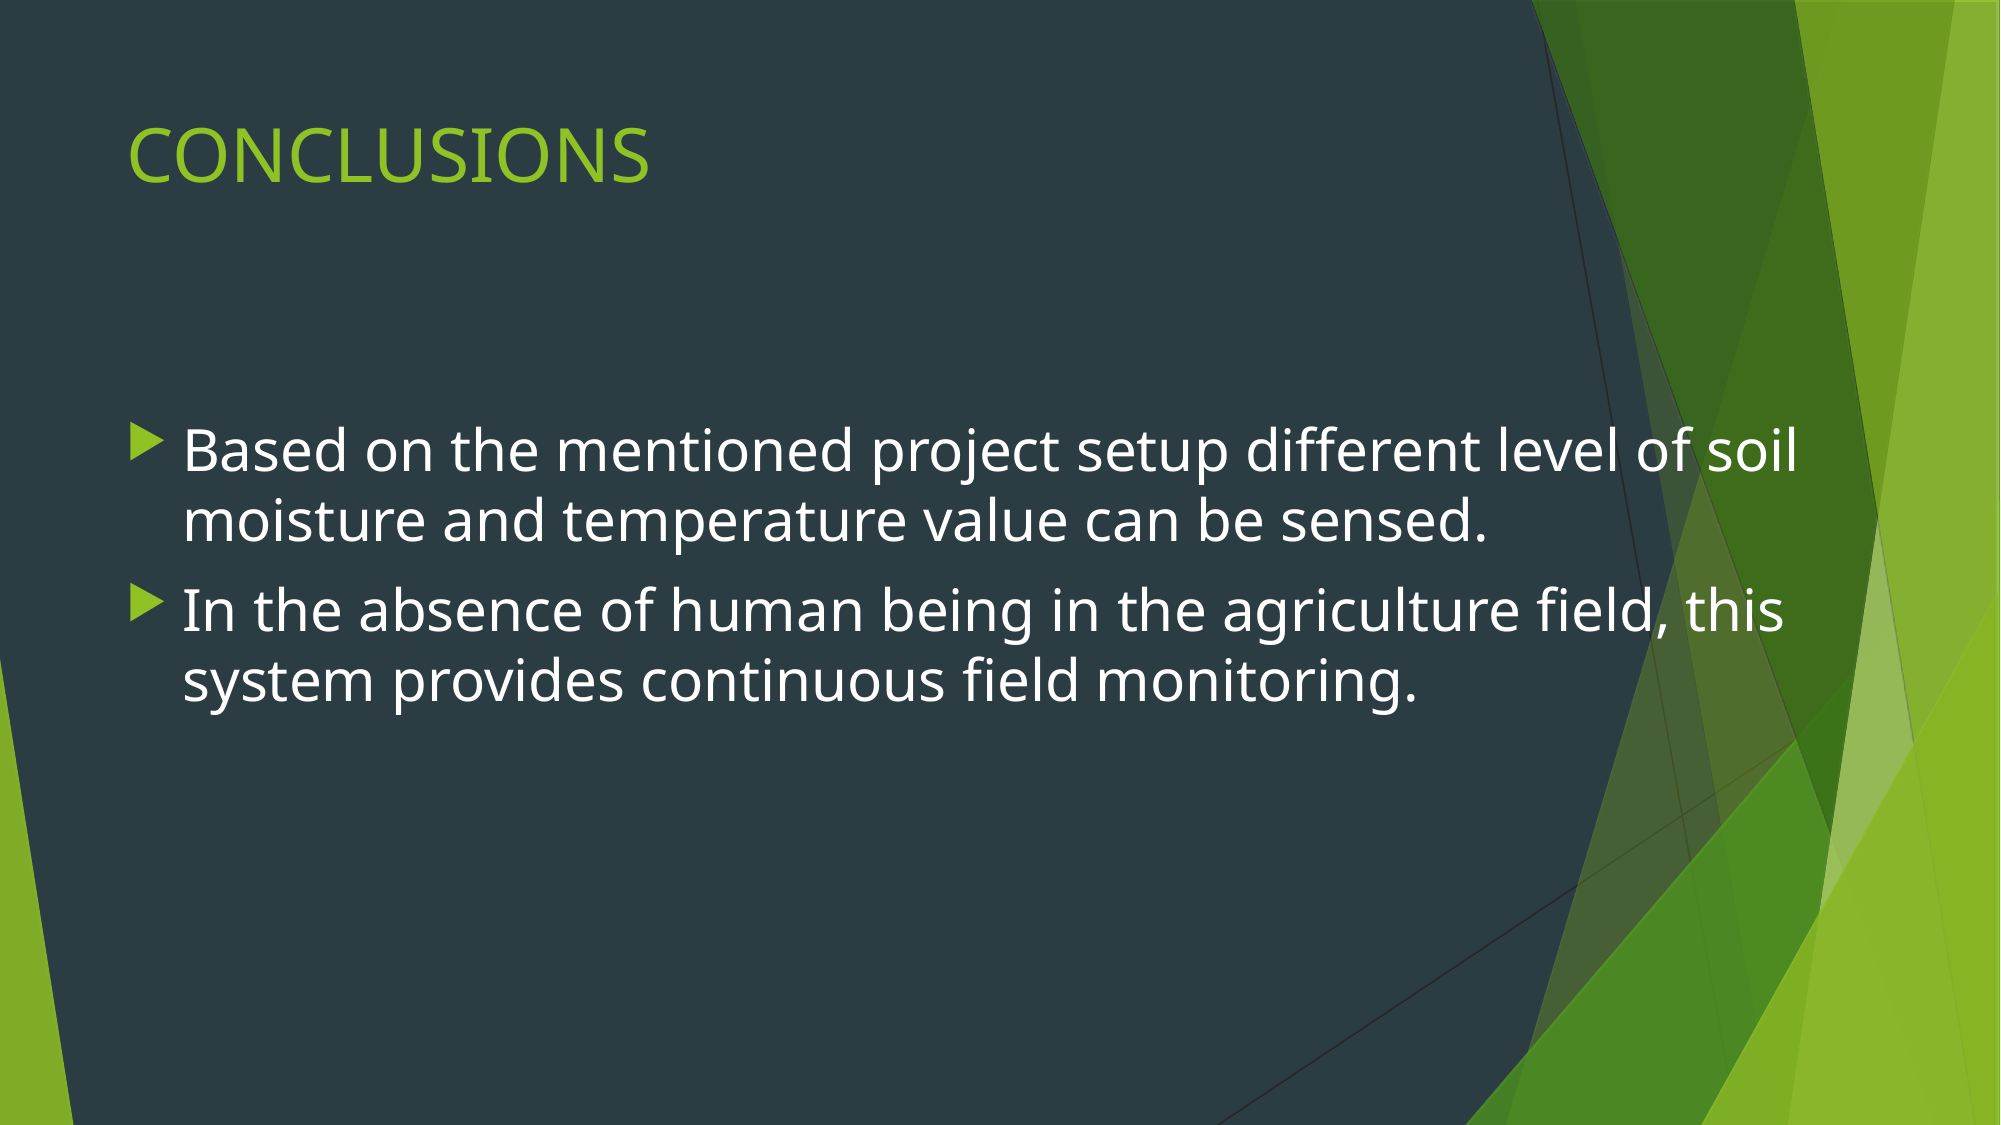

# CONCLUSIONS
Based on the mentioned project setup different level of soil moisture and temperature value can be sensed.
In the absence of human being in the agriculture field, this system provides continuous field monitoring.